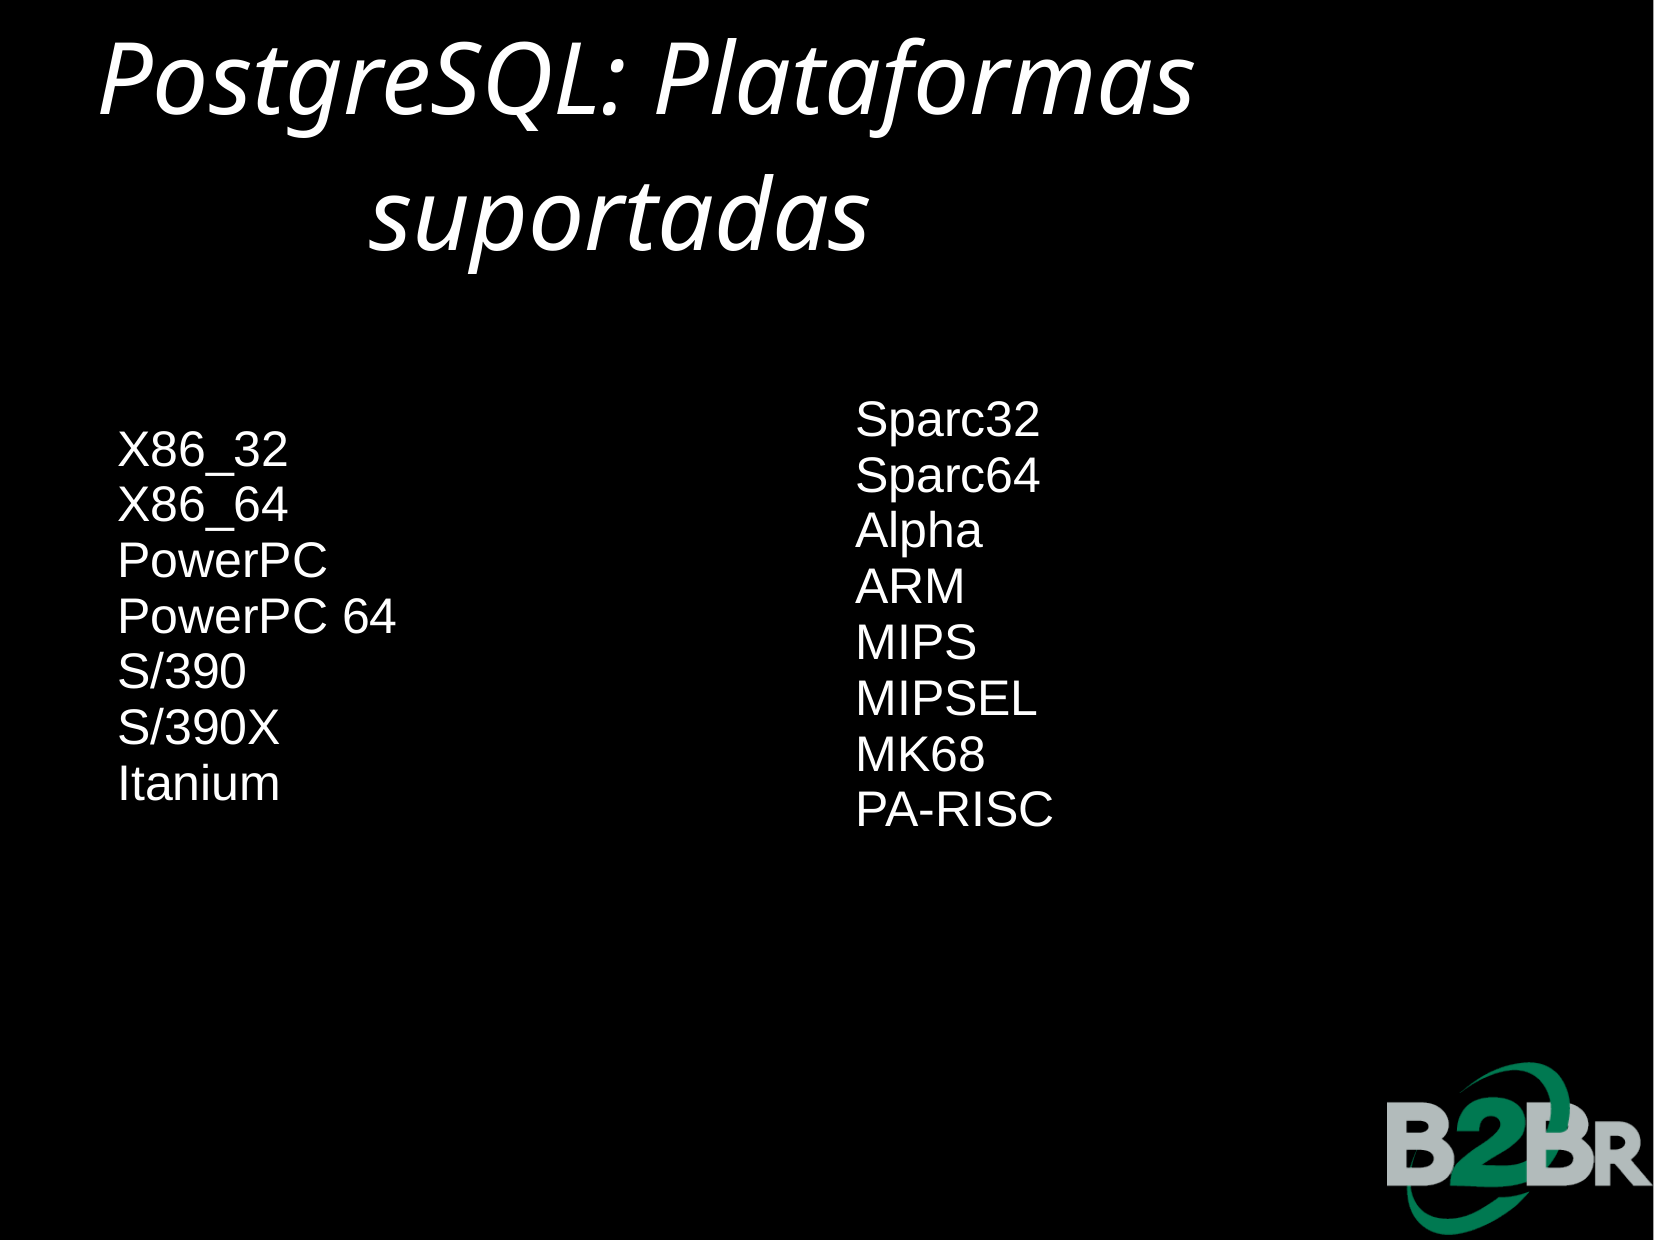

PostgreSQL: Plataformas suportadas
 Sparc32
 Sparc64
 Alpha
 ARM
 MIPS
 MIPSEL
 MK68
 PA-RISC
 X86_32
 X86_64
 PowerPC
 PowerPC 64
 S/390
 S/390X
 Itanium